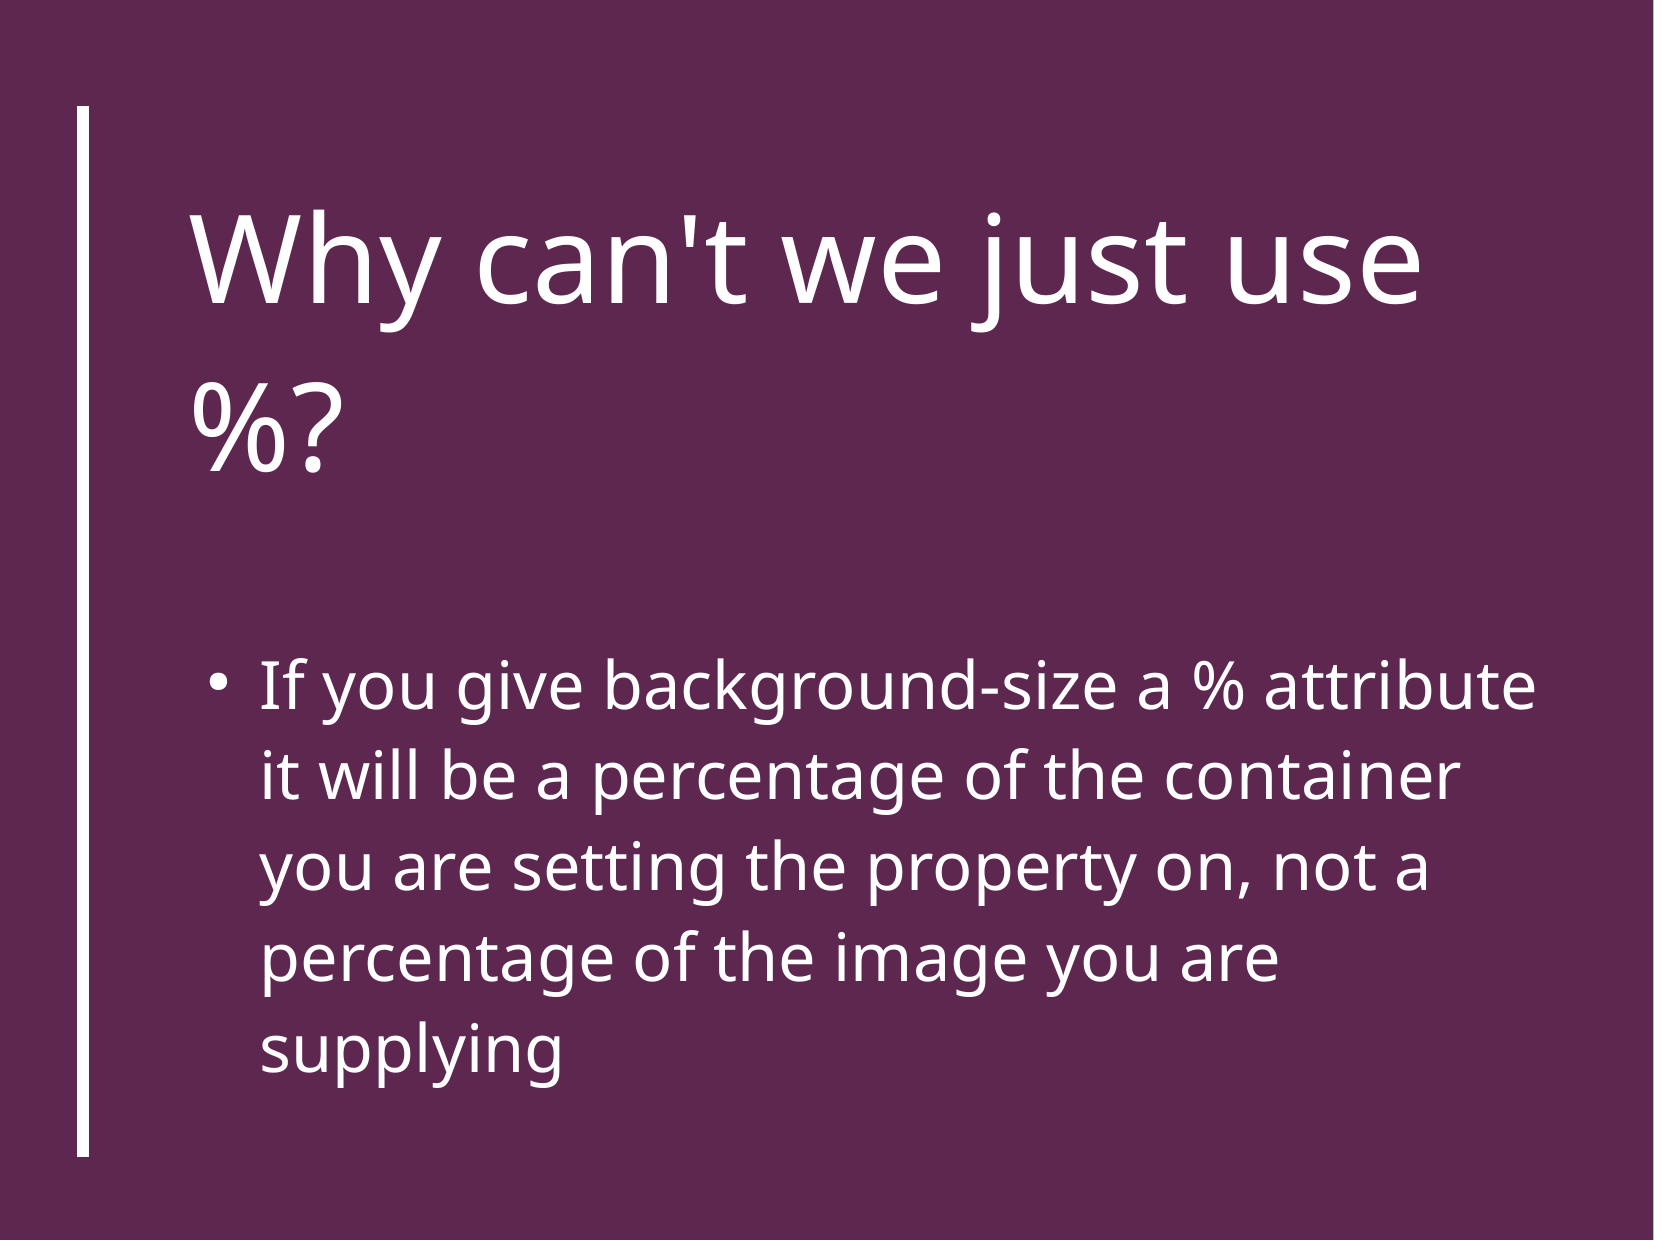

# Why can't we just use %?
If you give background-size a % attribute it will be a percentage of the container you are setting the property on, not a percentage of the image you are supplying